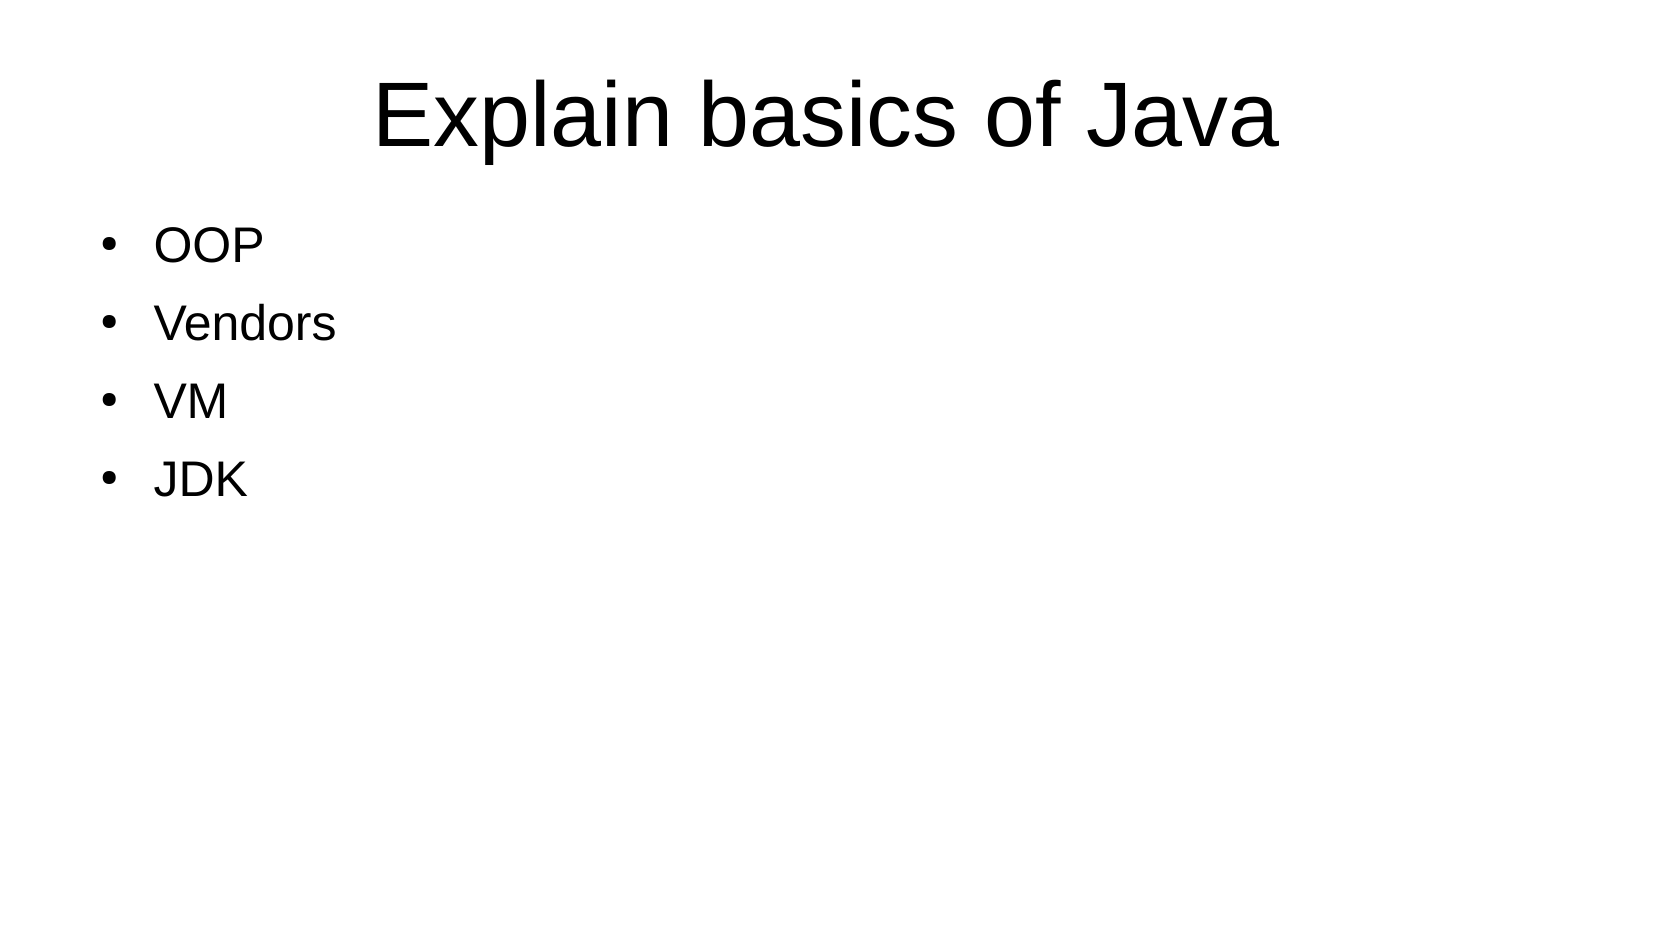

# Explain basics of Java
OOP
Vendors
VM
JDK